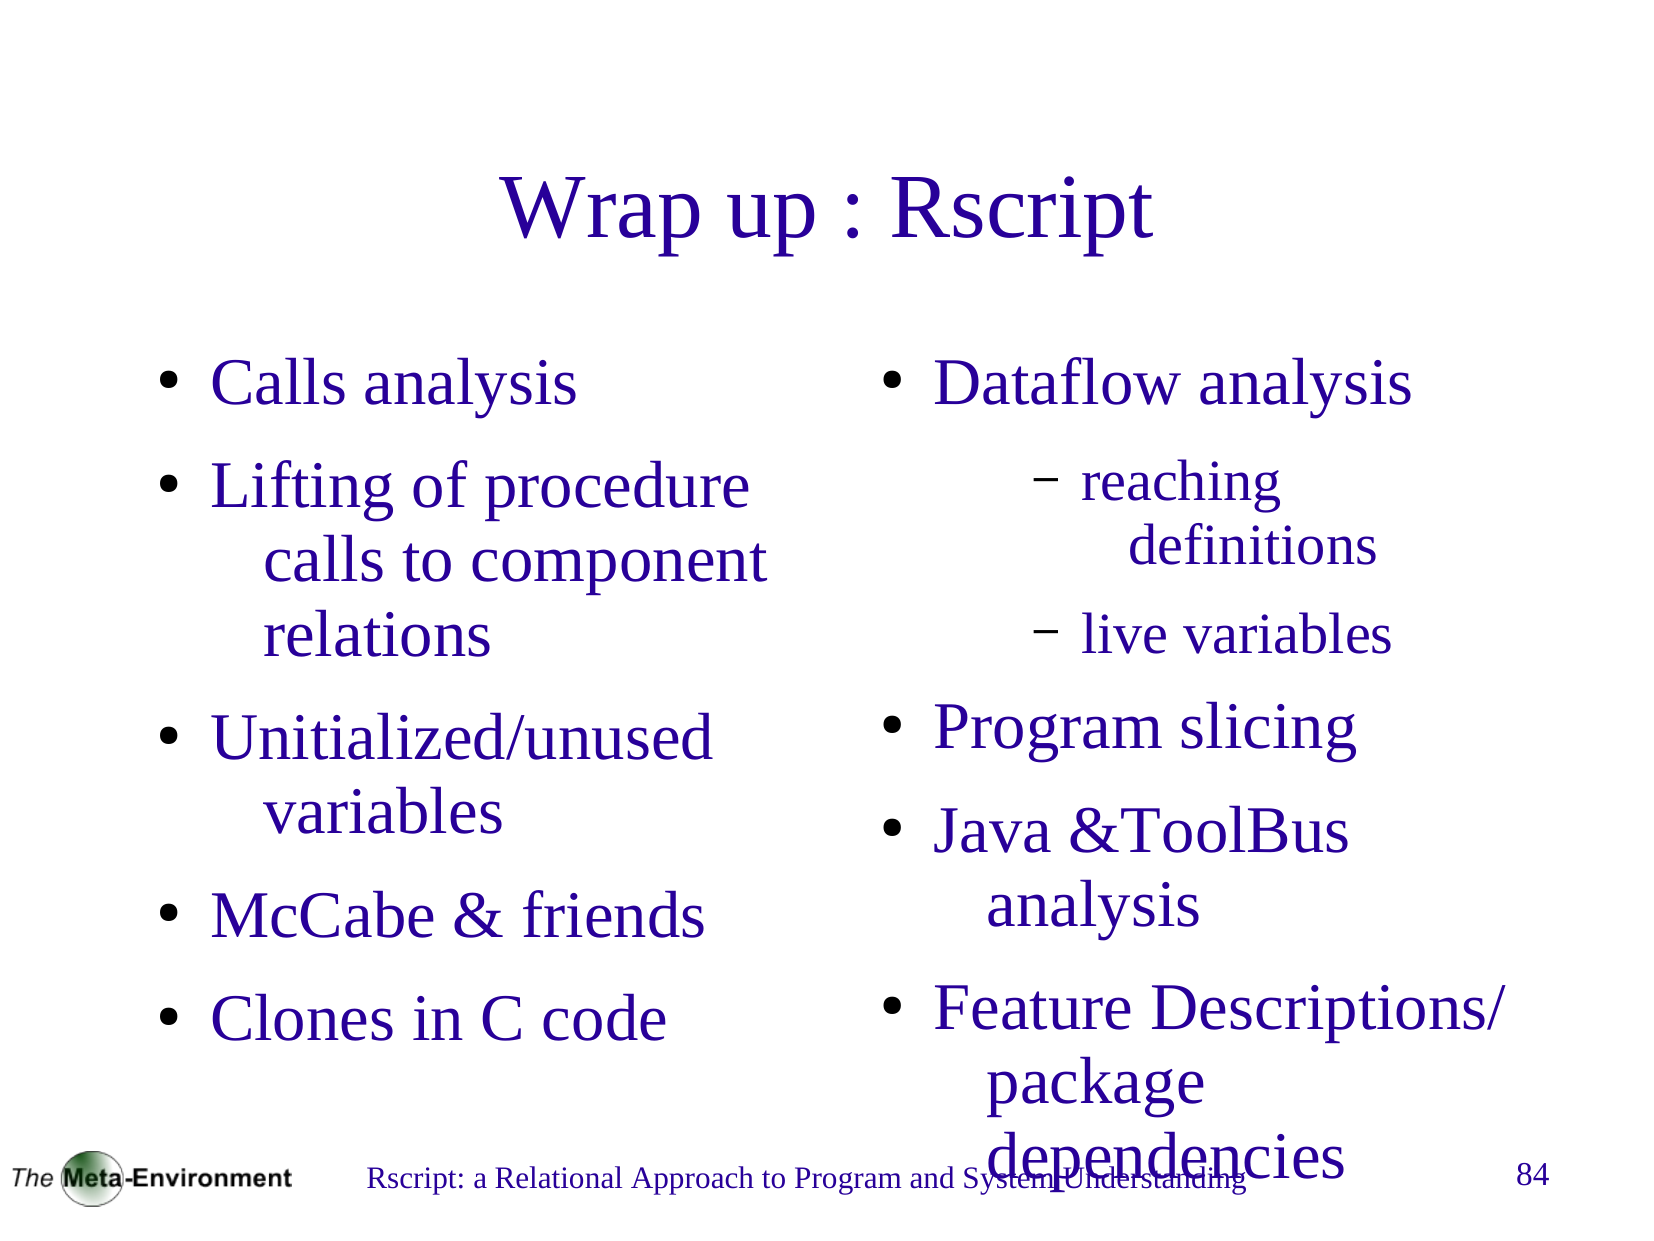

# Wrap up : Rscript
Calls analysis
Lifting of procedure calls to component relations
Unitialized/unused variables
McCabe & friends
Clones in C code
Dataflow analysis
reaching definitions
live variables
Program slicing
Java &ToolBus analysis
Feature Descriptions/ package dependencies